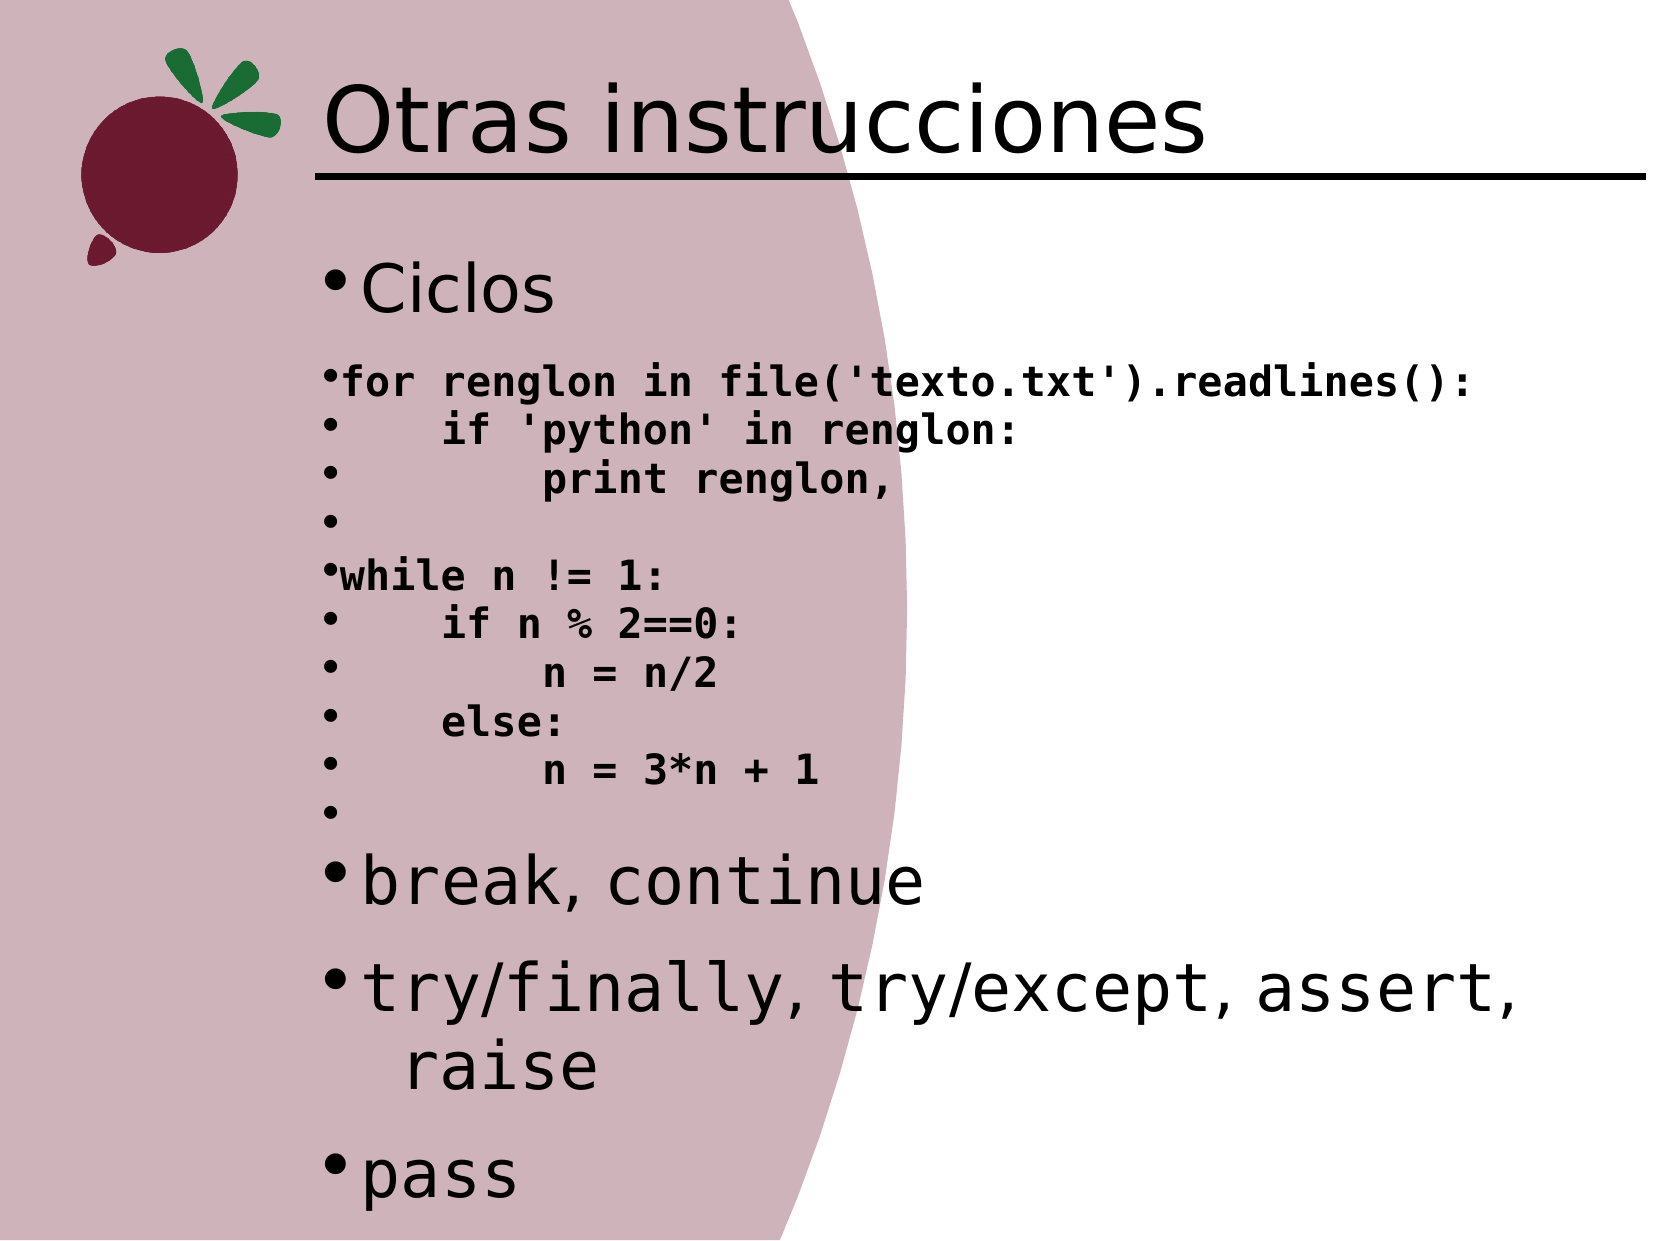

# Otras instrucciones
Ciclos
for renglon in file('texto.txt').readlines():
 if 'python' in renglon:
 print renglon,
while n != 1:
 if n % 2==0:
 n = n/2
 else:
 n = 3*n + 1
break, continue
try/finally, try/except, assert, raise
pass